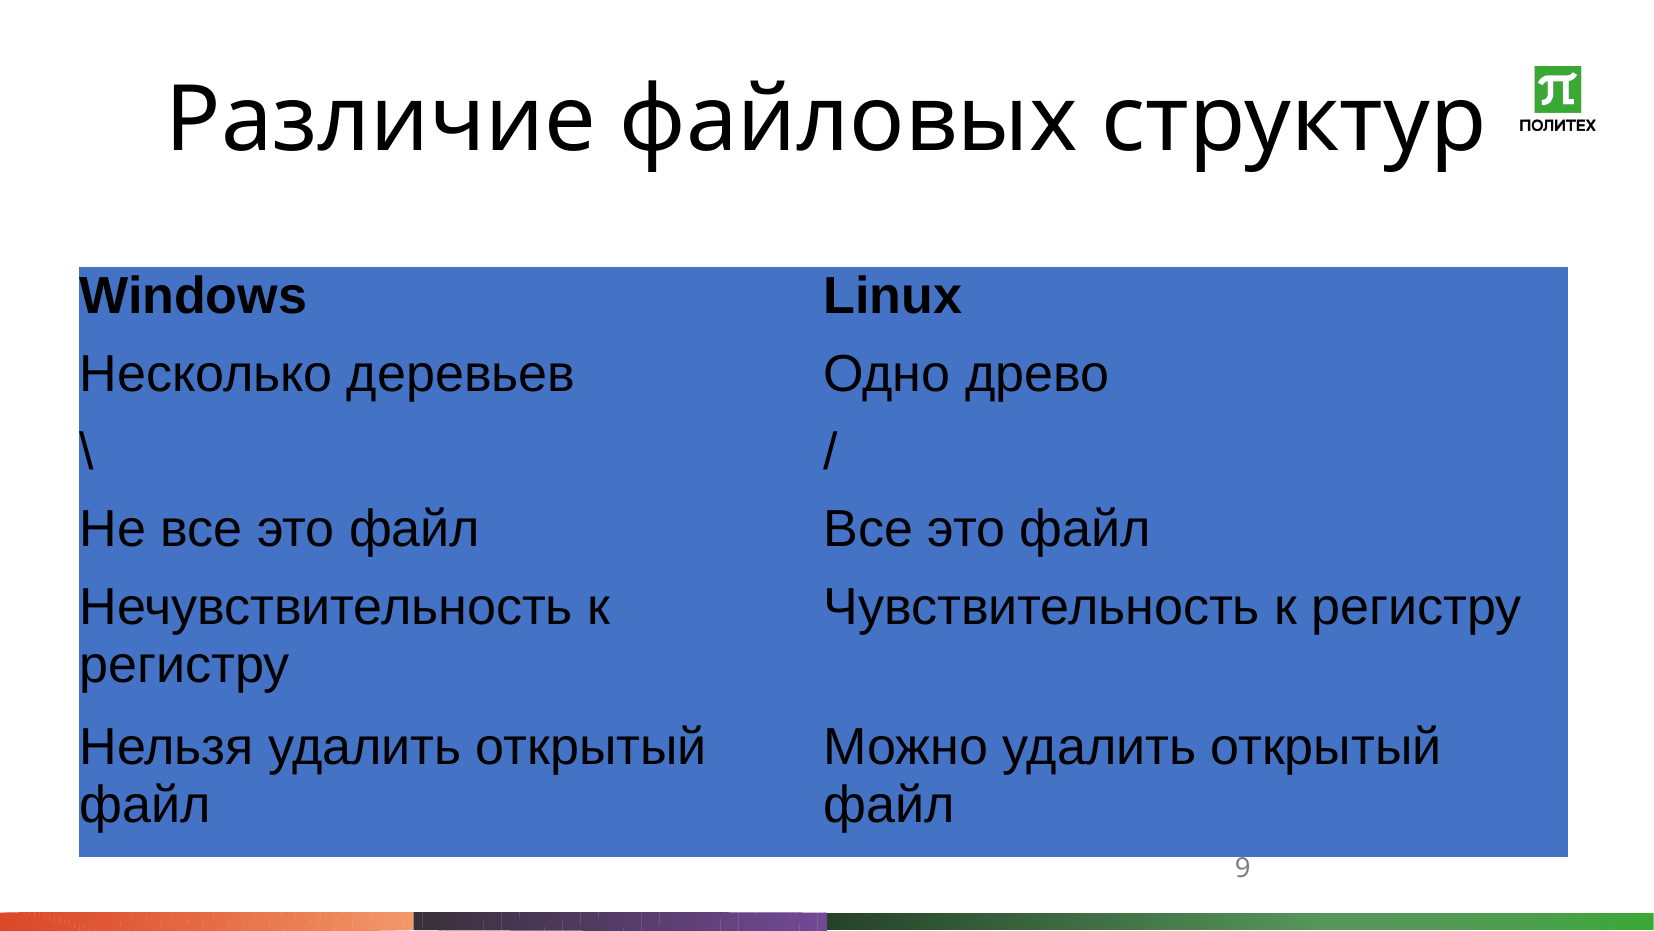

Различие файловых структур
| Windows | Linux |
| --- | --- |
| Несколько деревьев | Одно древо |
| \ | / |
| Не все это файл | Все это файл |
| Нечувствительность к регистру | Чувствительность к регистру |
| Нельзя удалить открытый файл | Можно удалить открытый файл |